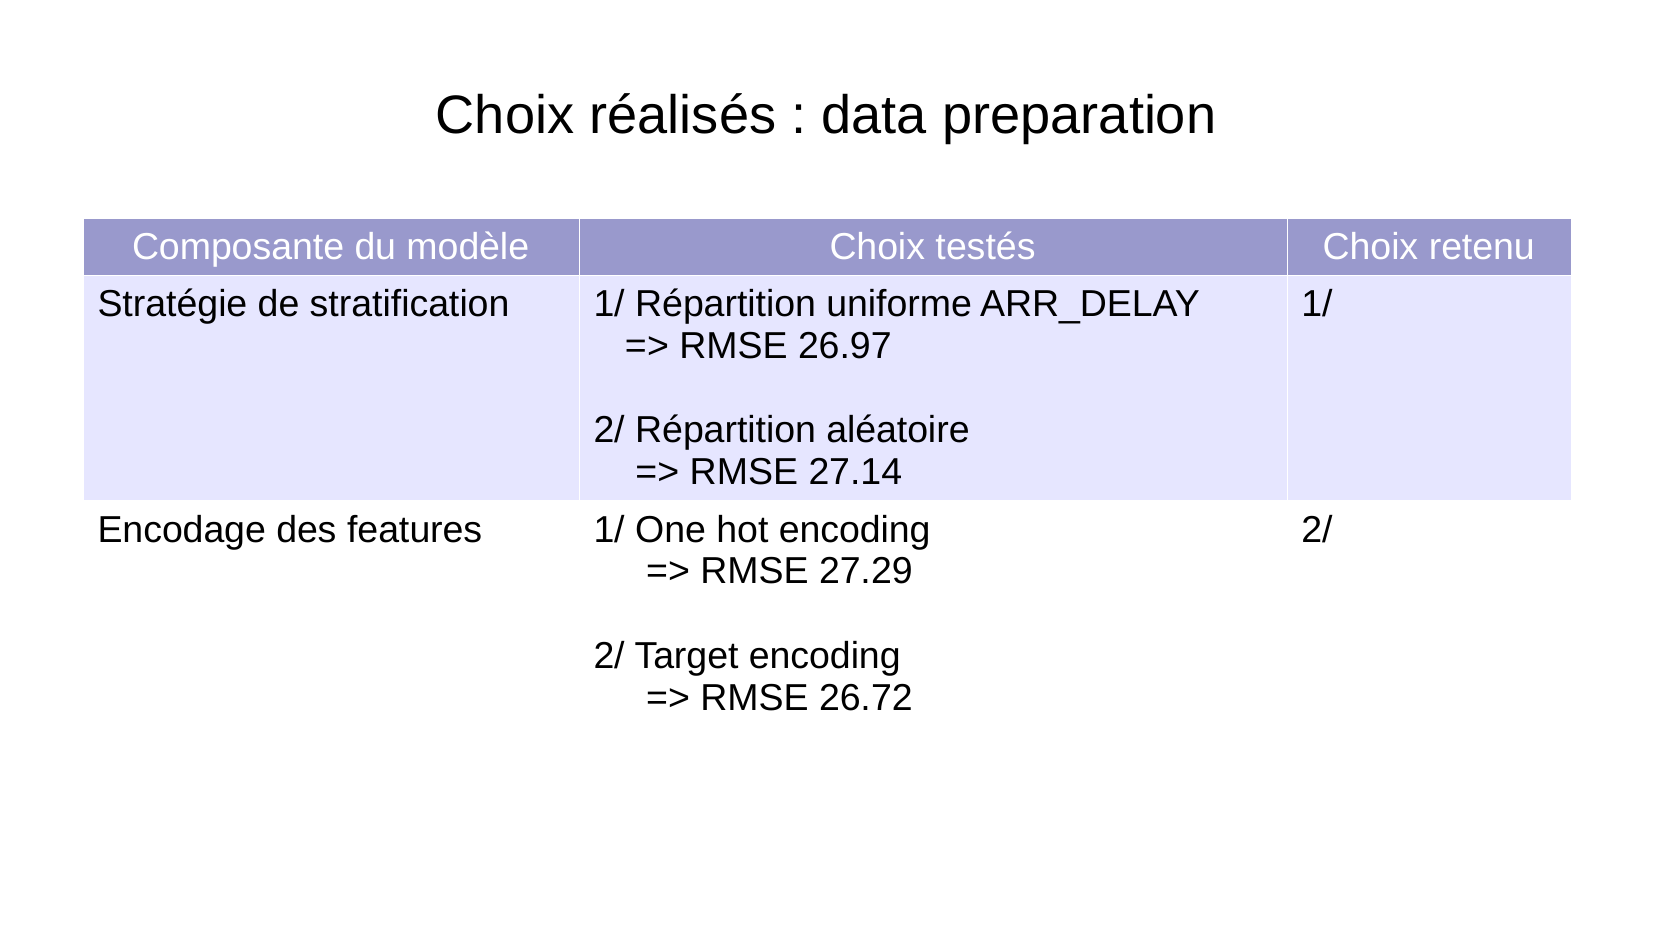

# Choix réalisés : data preparation
| Composante du modèle | Choix testés | Choix retenu |
| --- | --- | --- |
| Stratégie de stratification | 1/ Répartition uniforme ARR\_DELAY => RMSE 26.97 2/ Répartition aléatoire => RMSE 27.14 | 1/ |
| Encodage des features | 1/ One hot encoding => RMSE 27.29 2/ Target encoding => RMSE 26.72 | 2/ |